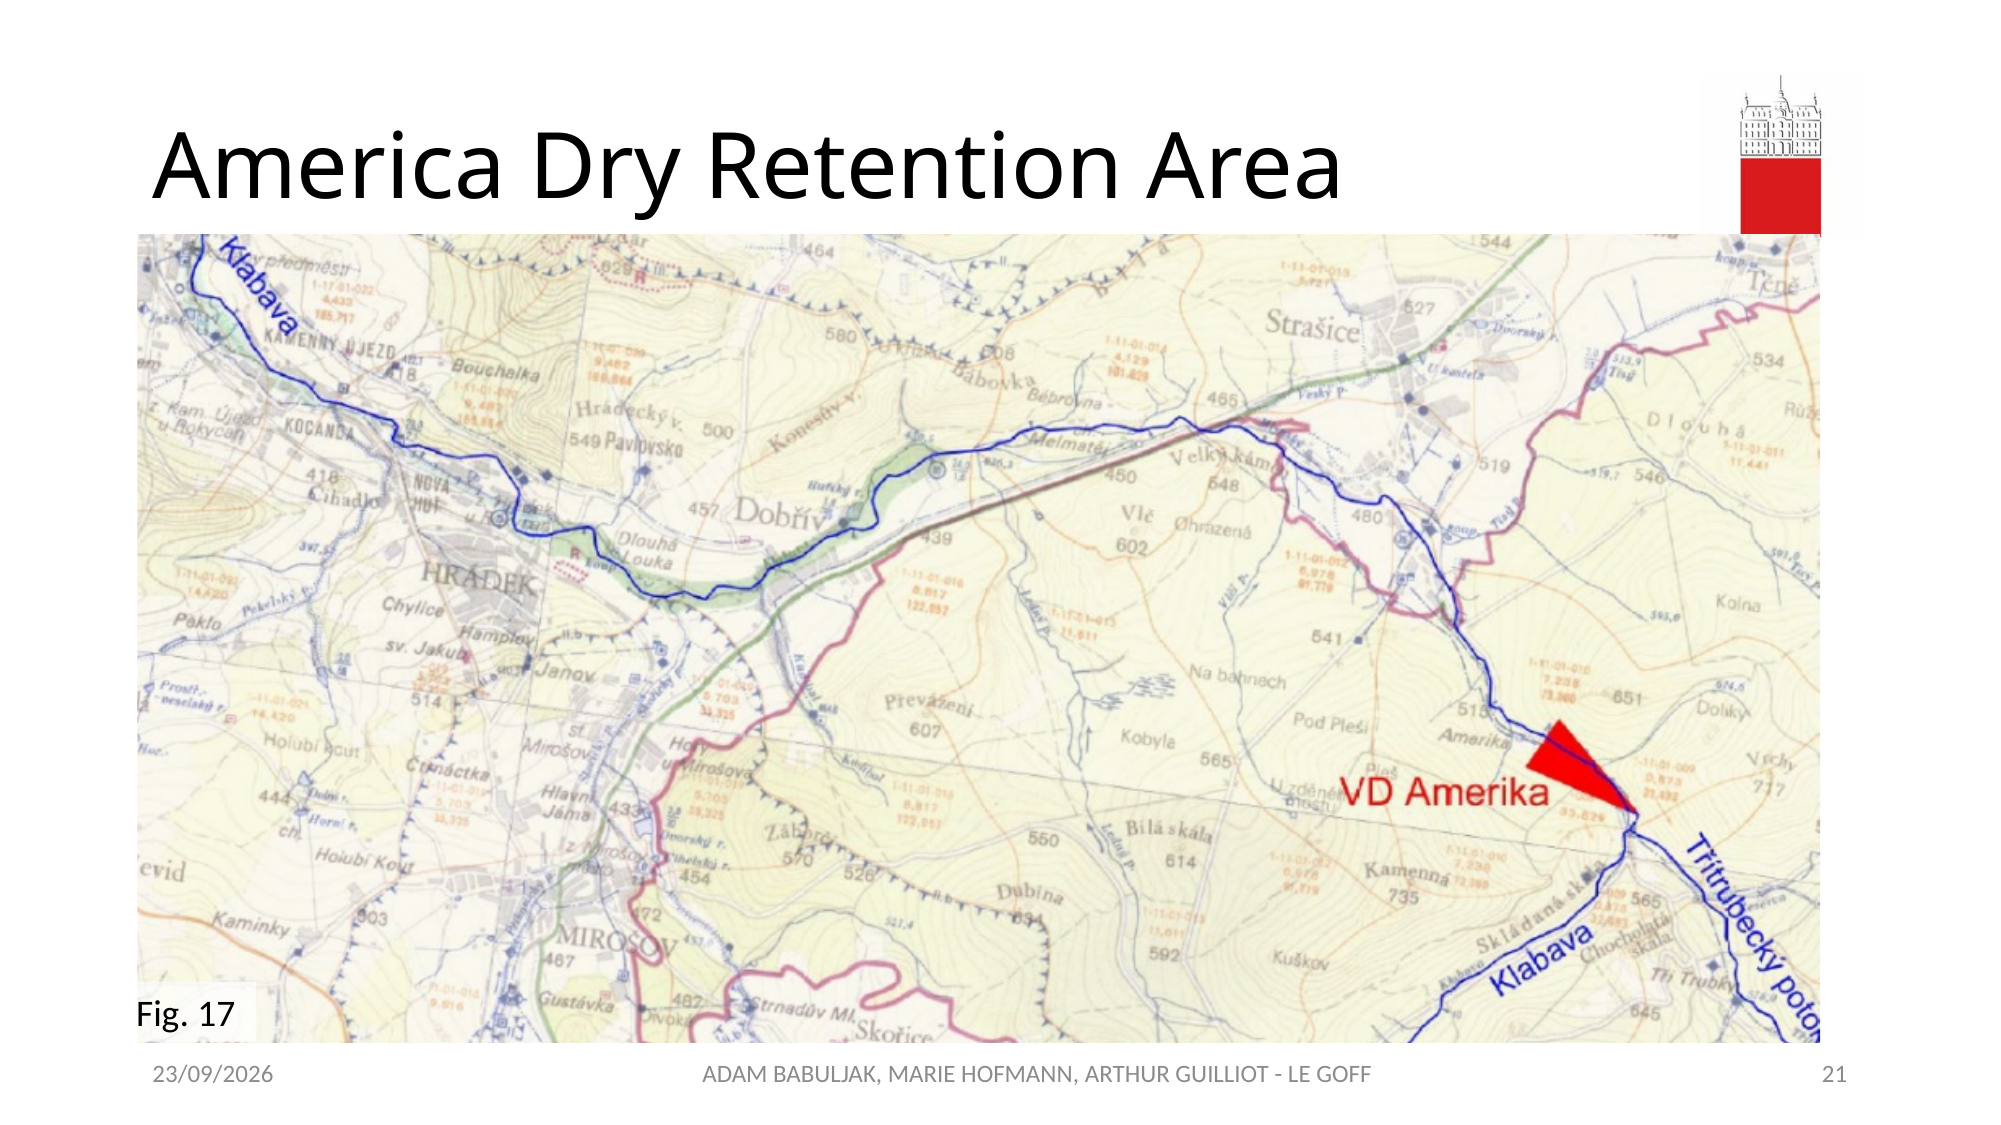

# America Dry Retention Area
Fig. 17
ADAM BABULJAK, MARIE HOFMANN, ARTHUR GUILLIOT - LE GOFF